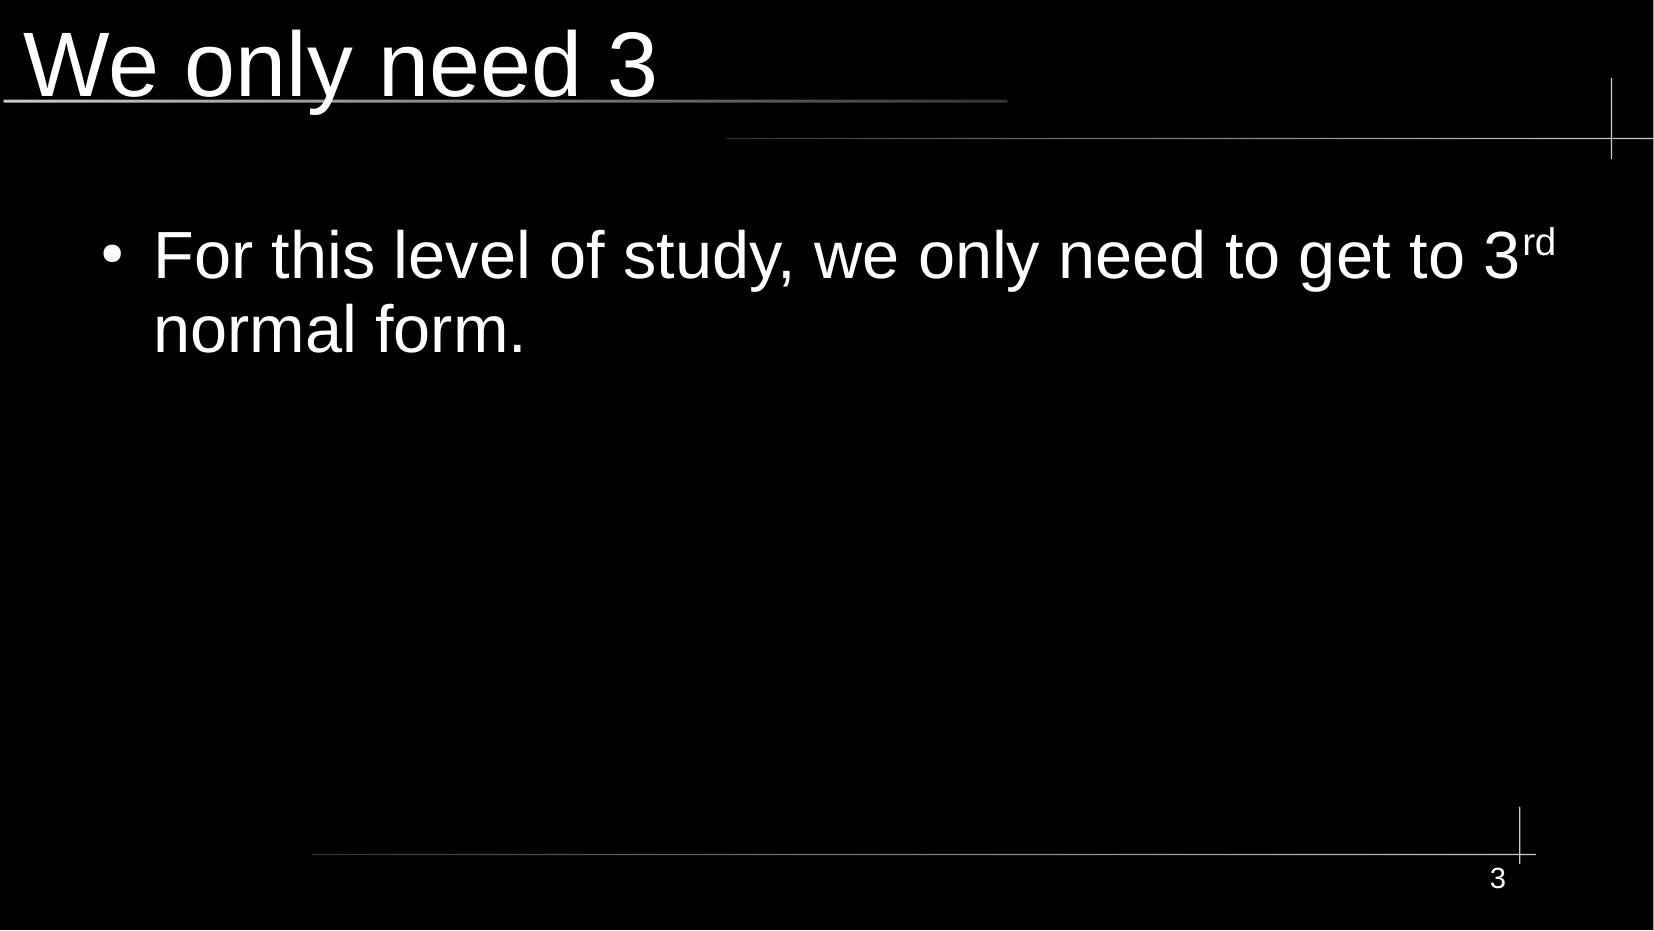

# We only need 3
For this level of study, we only need to get to 3rd normal form.
3